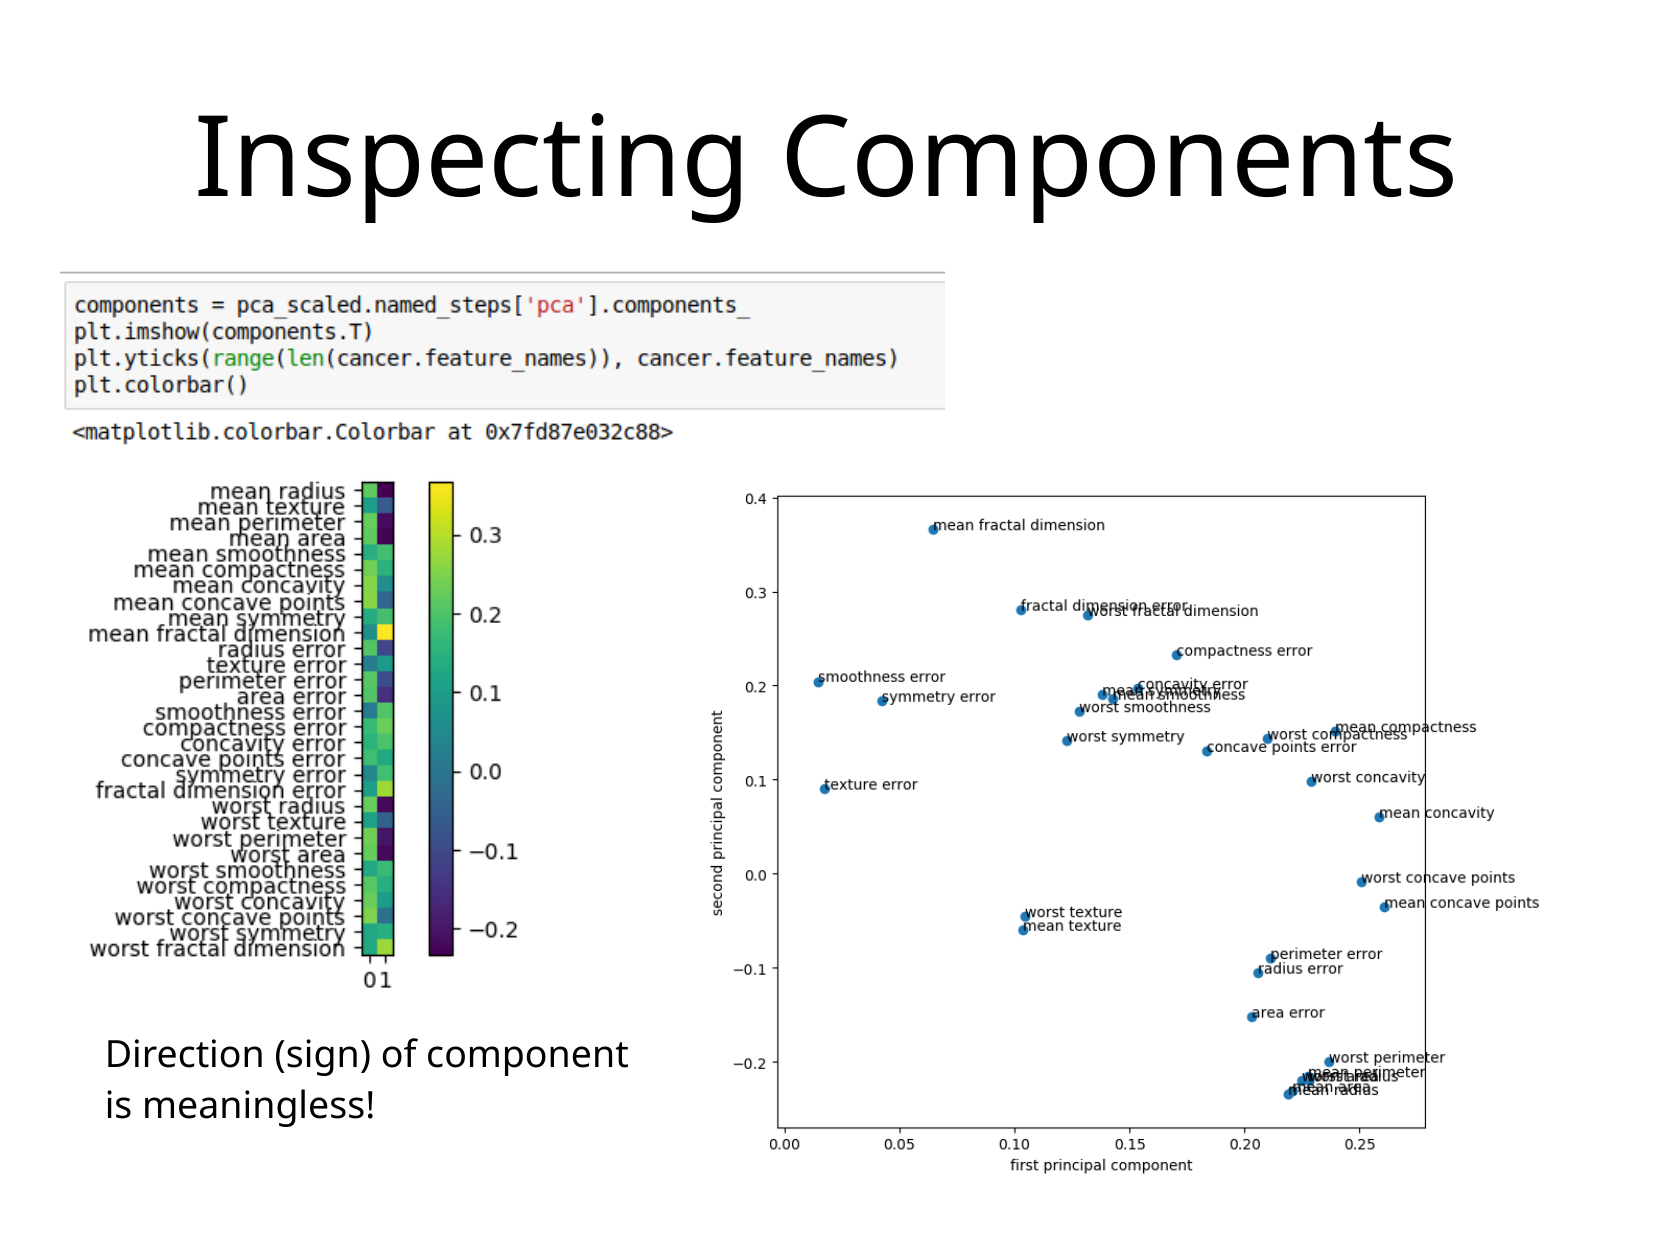

# Inspecting Components
Direction (sign) of component is meaningless!